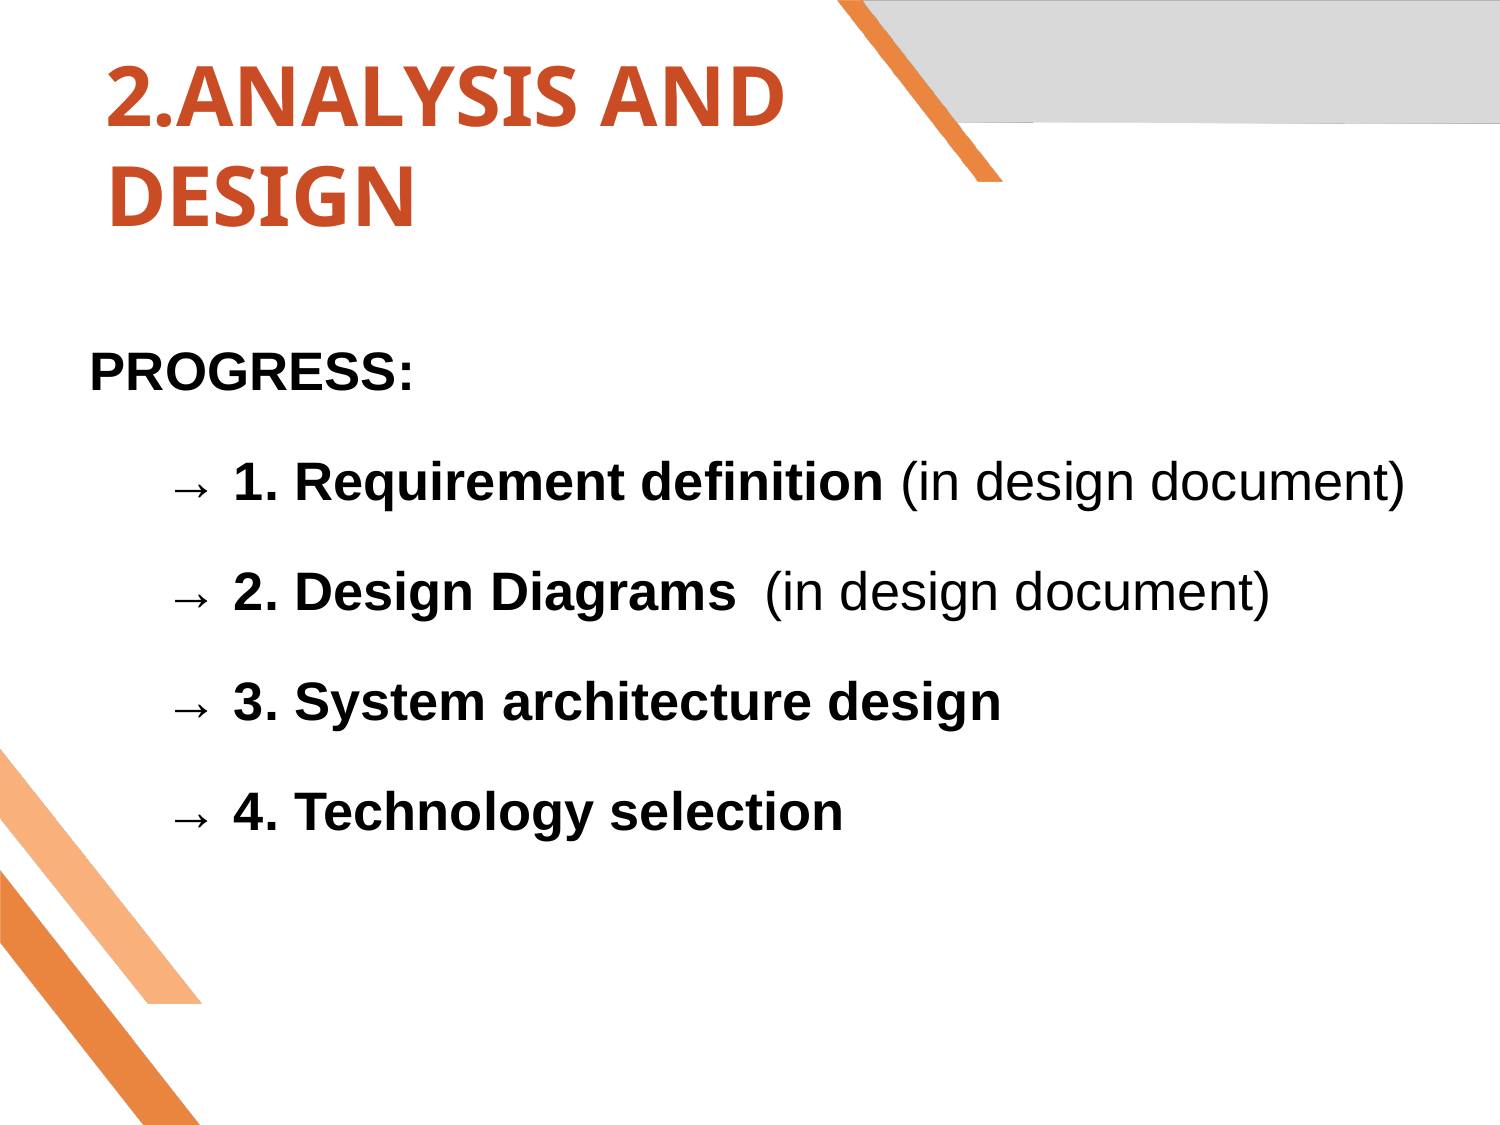

2.ANALYSIS AND DESIGN
PROGRESS:
	→ 1. Requirement definition (in design document)
	→ 2. Design Diagrams	(in design document)
	→ 3. System architecture design
	→ 4. Technology selection